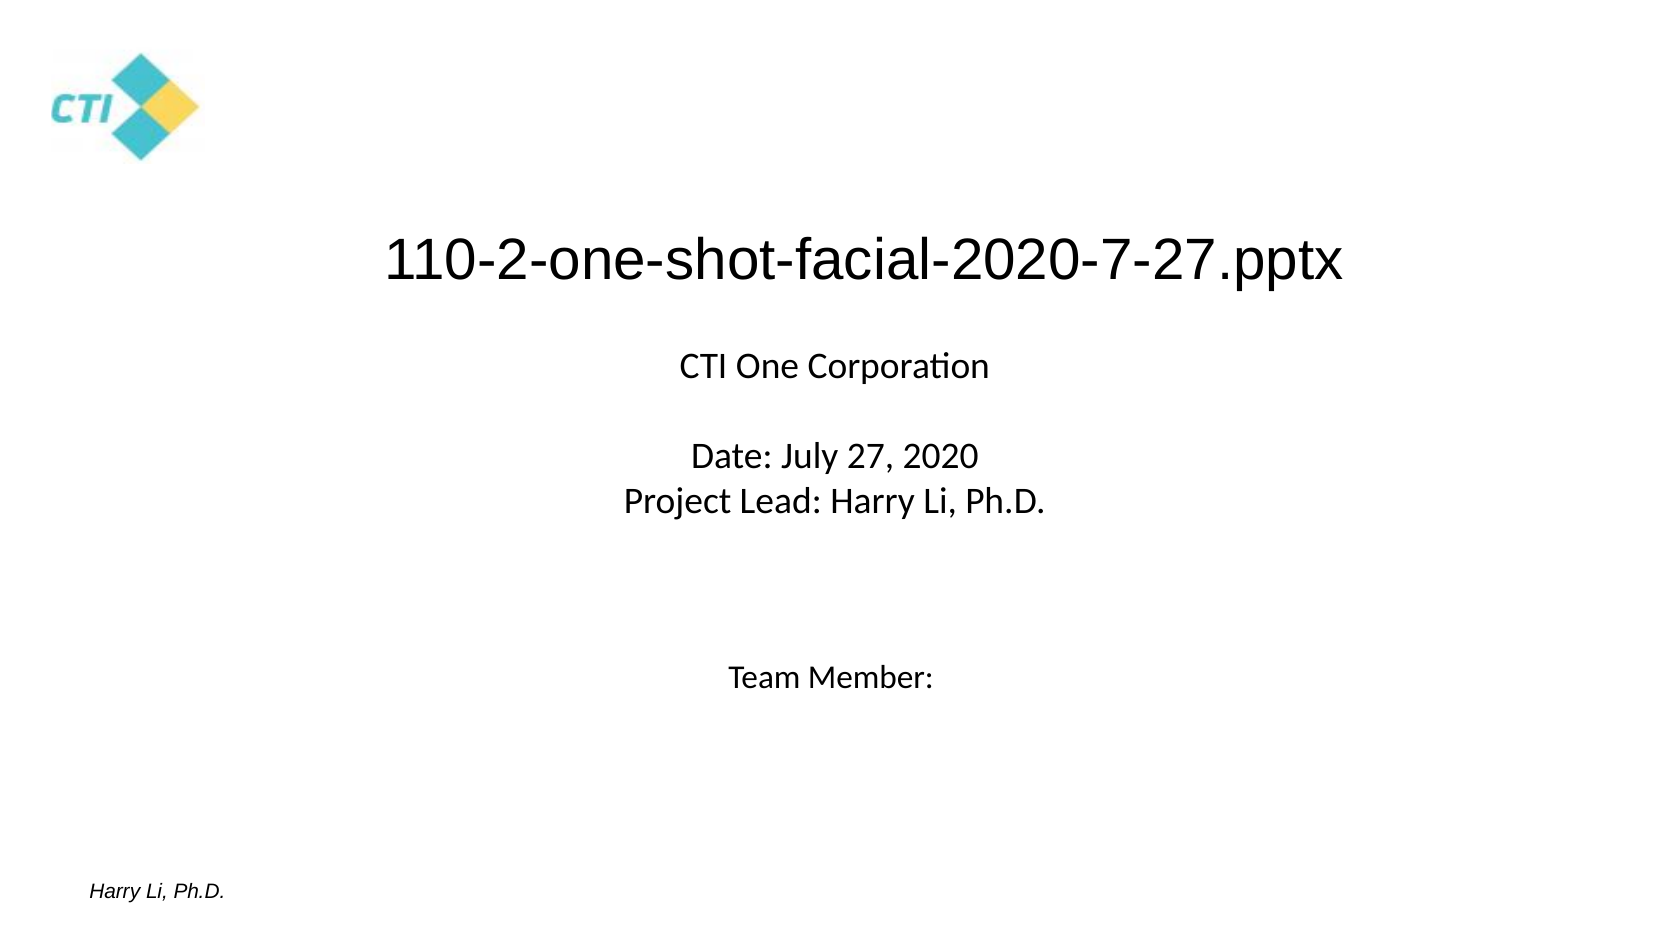

# 110-2-one-shot-facial-2020-7-27.pptx
CTI One Corporation
Date: July 27, 2020
Project Lead: Harry Li, Ph.D.
Team Member:
Harry Li, Ph.D.